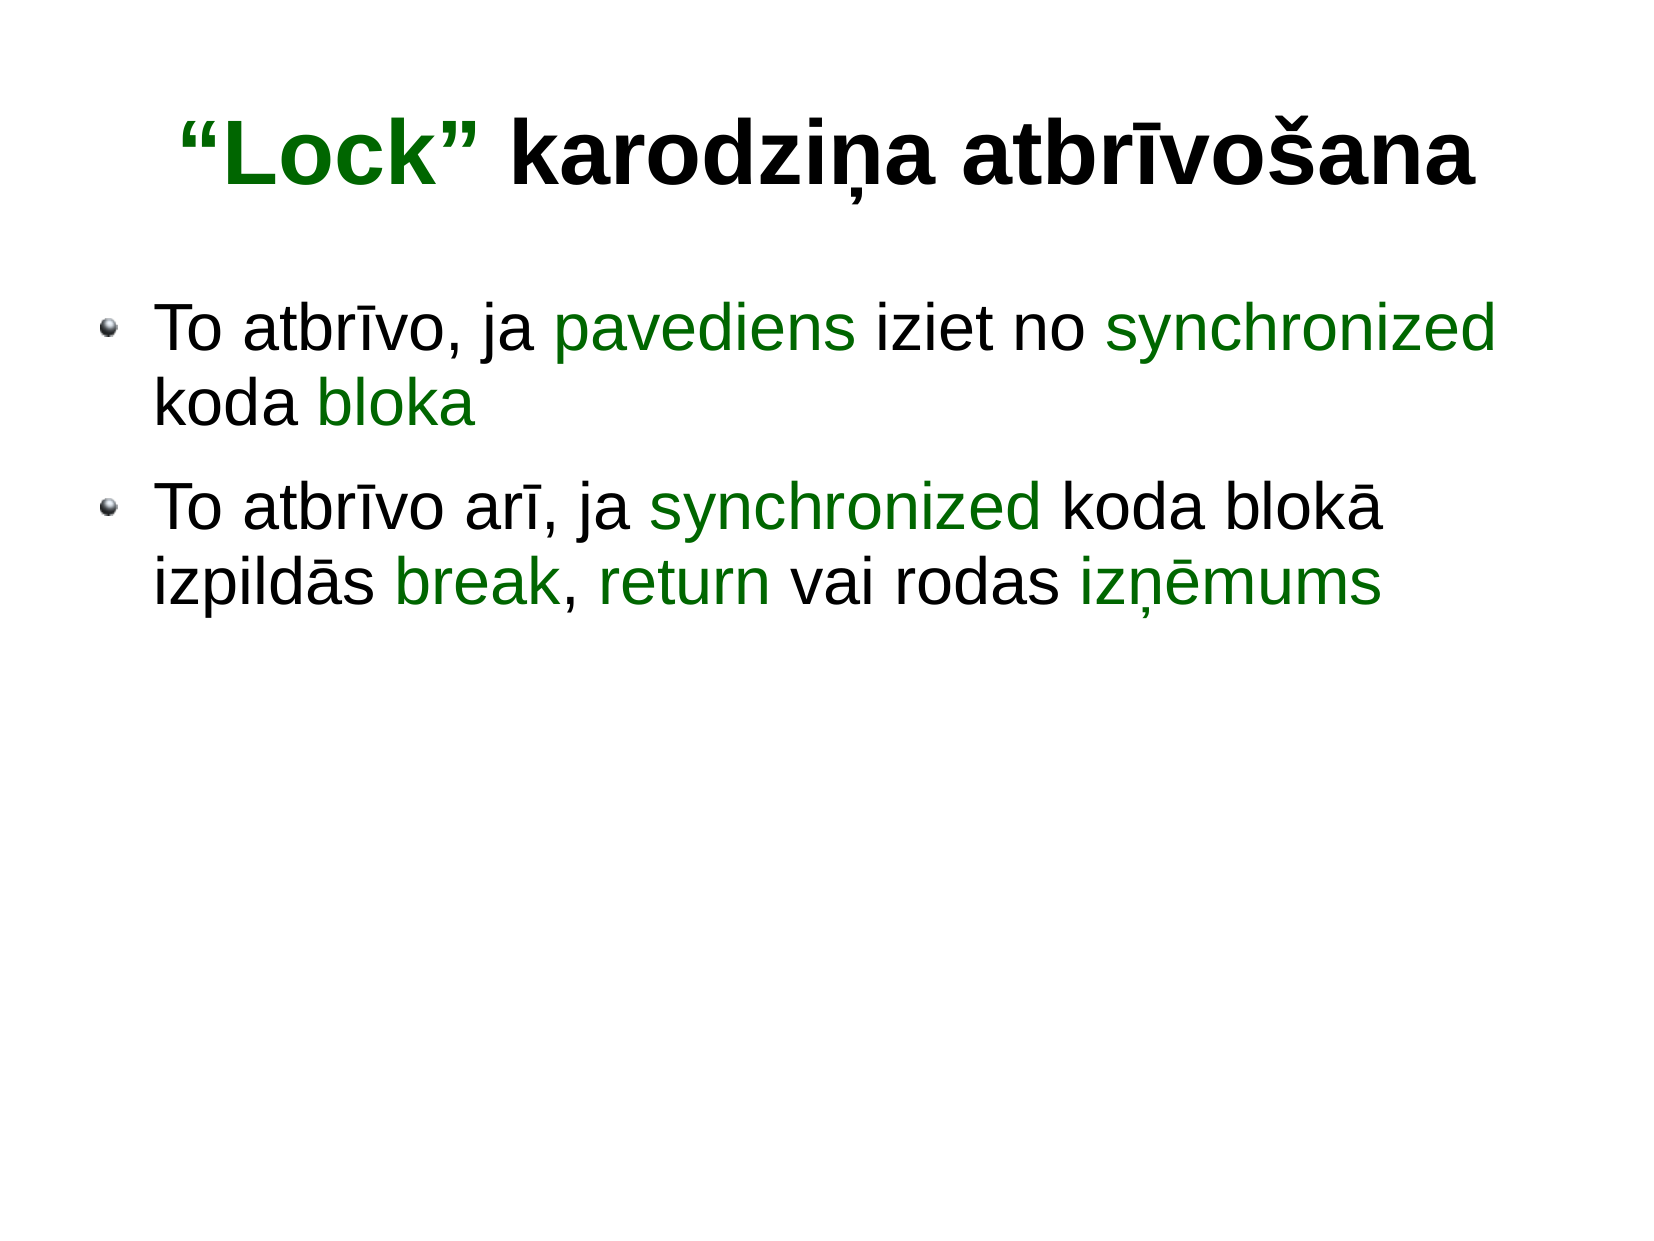

# “Lock” karodziņa atbrīvošana
To atbrīvo, ja pavediens iziet no synchronized koda bloka
To atbrīvo arī, ja synchronized koda blokā izpildās break, return vai rodas izņēmums